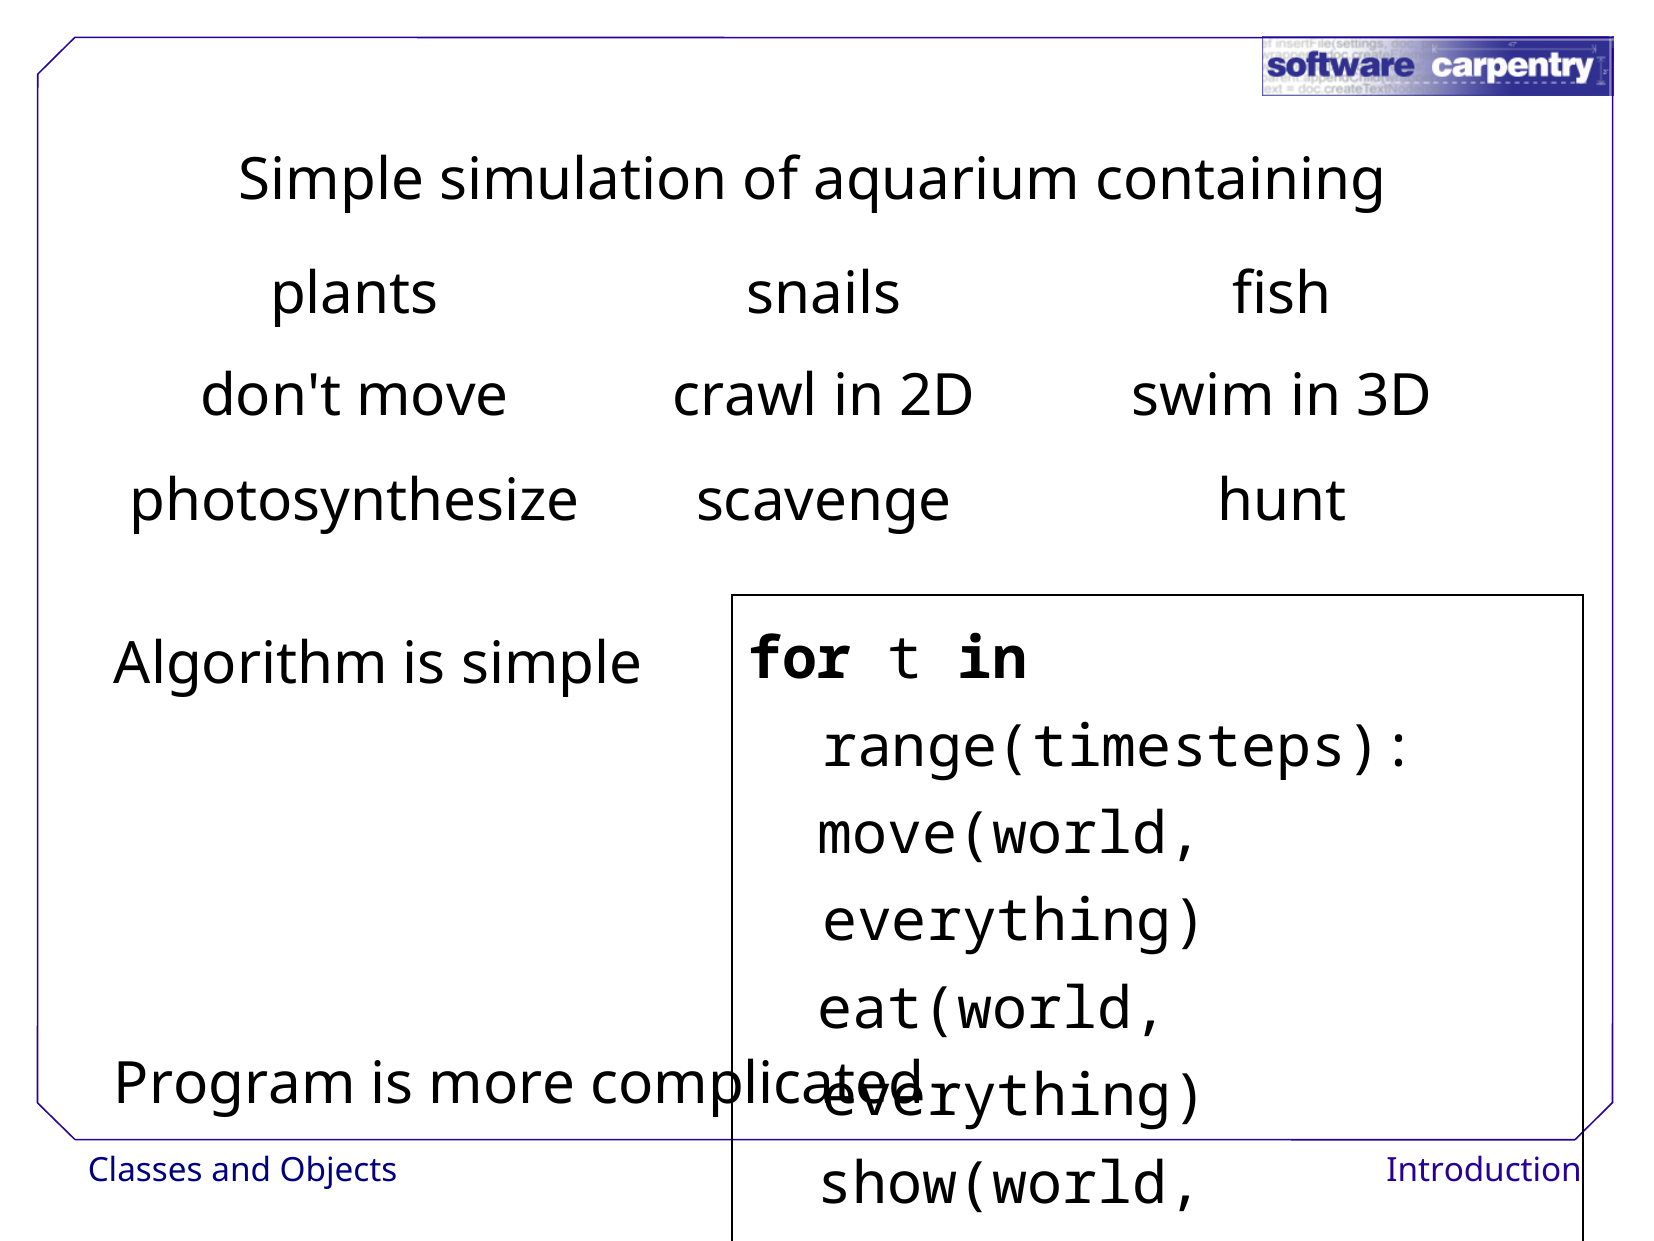

| Simple simulation of aquarium containing | | |
| --- | --- | --- |
| plants | snails | fish |
| don't move | crawl in 2D | swim in 3D |
| photosynthesize | scavenge | hunt |
Algorithm is simple
Program is more complicated
for t in range(timesteps):
 move(world, everything)
 eat(world, everything)
 show(world, everything)